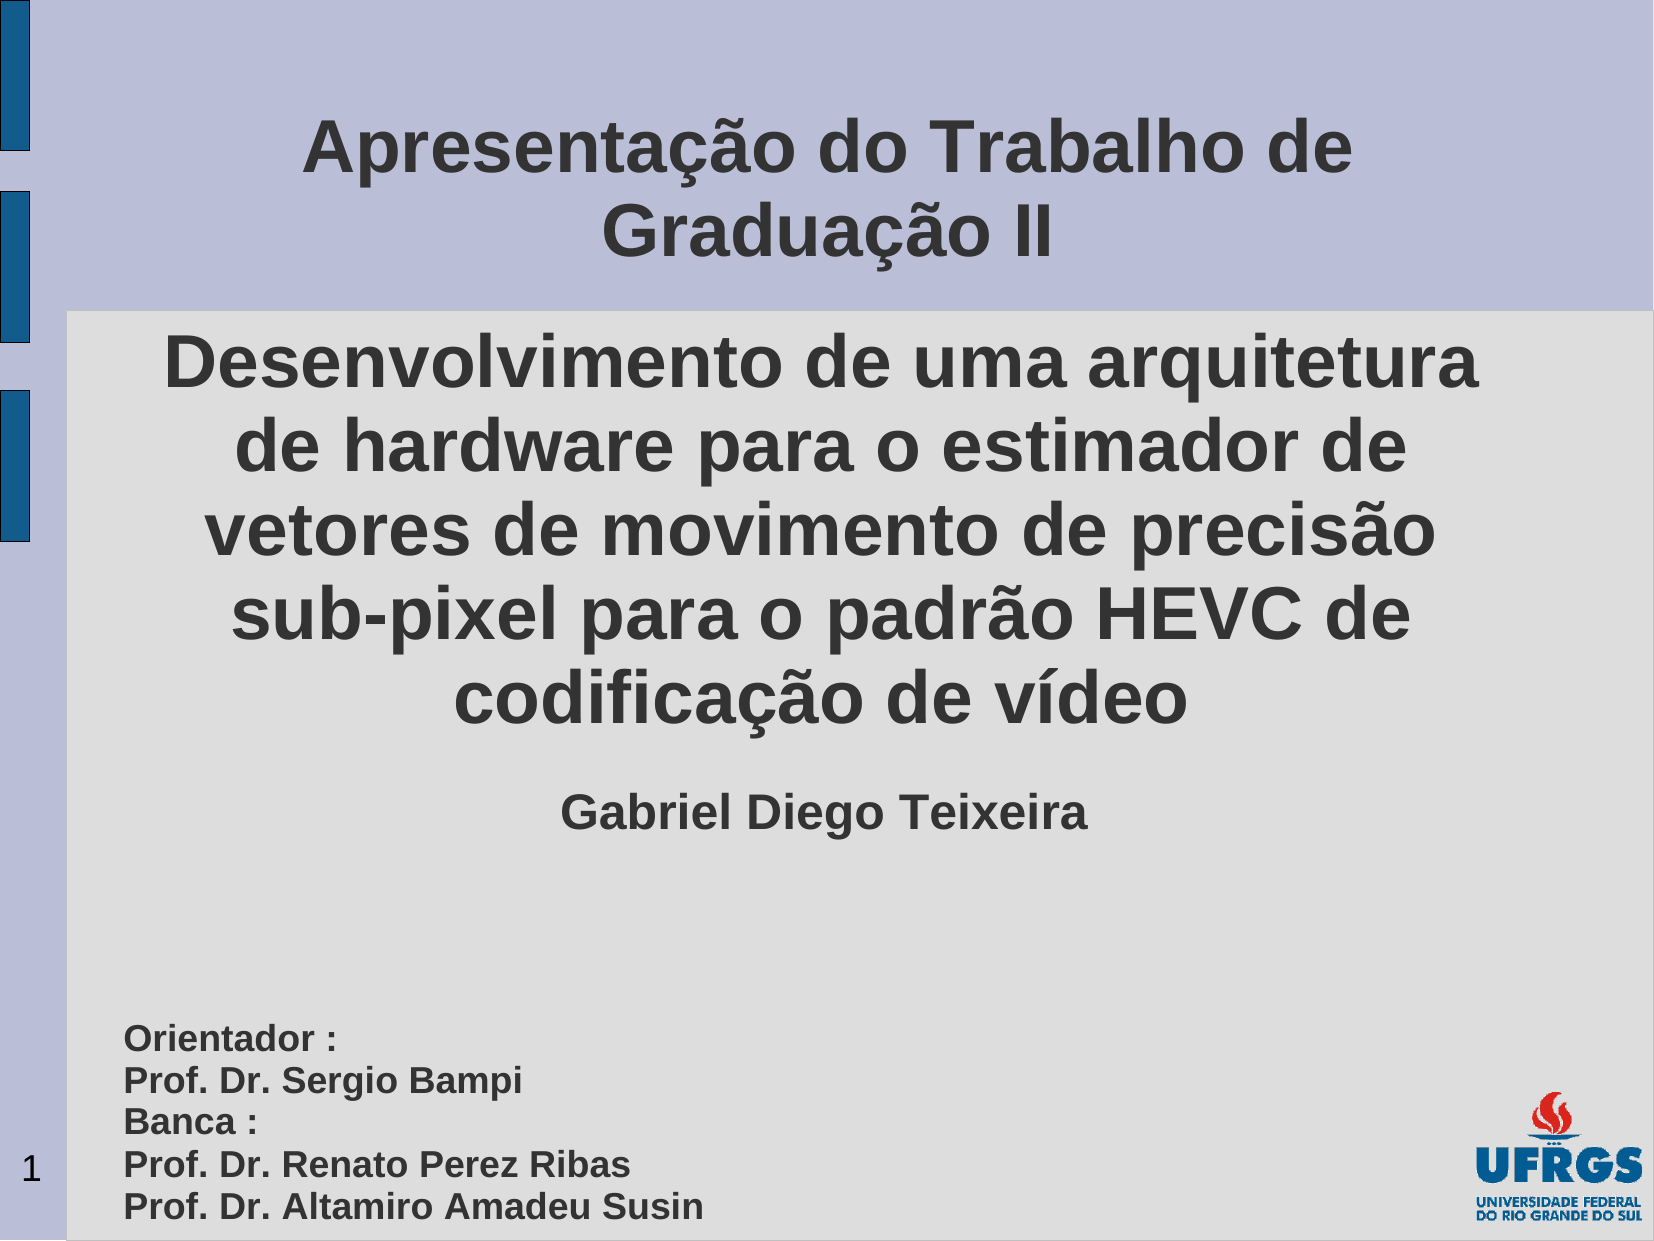

Apresentação do Trabalho de Graduação II
# Desenvolvimento de uma arquitetura de hardware para o estimador de vetores de movimento de precisão sub-pixel para o padrão HEVC de codificação de vídeo
Gabriel Diego Teixeira
Orientador :
Prof. Dr. Sergio Bampi
Banca :
Prof. Dr. Renato Perez Ribas
Prof. Dr. Altamiro Amadeu Susin